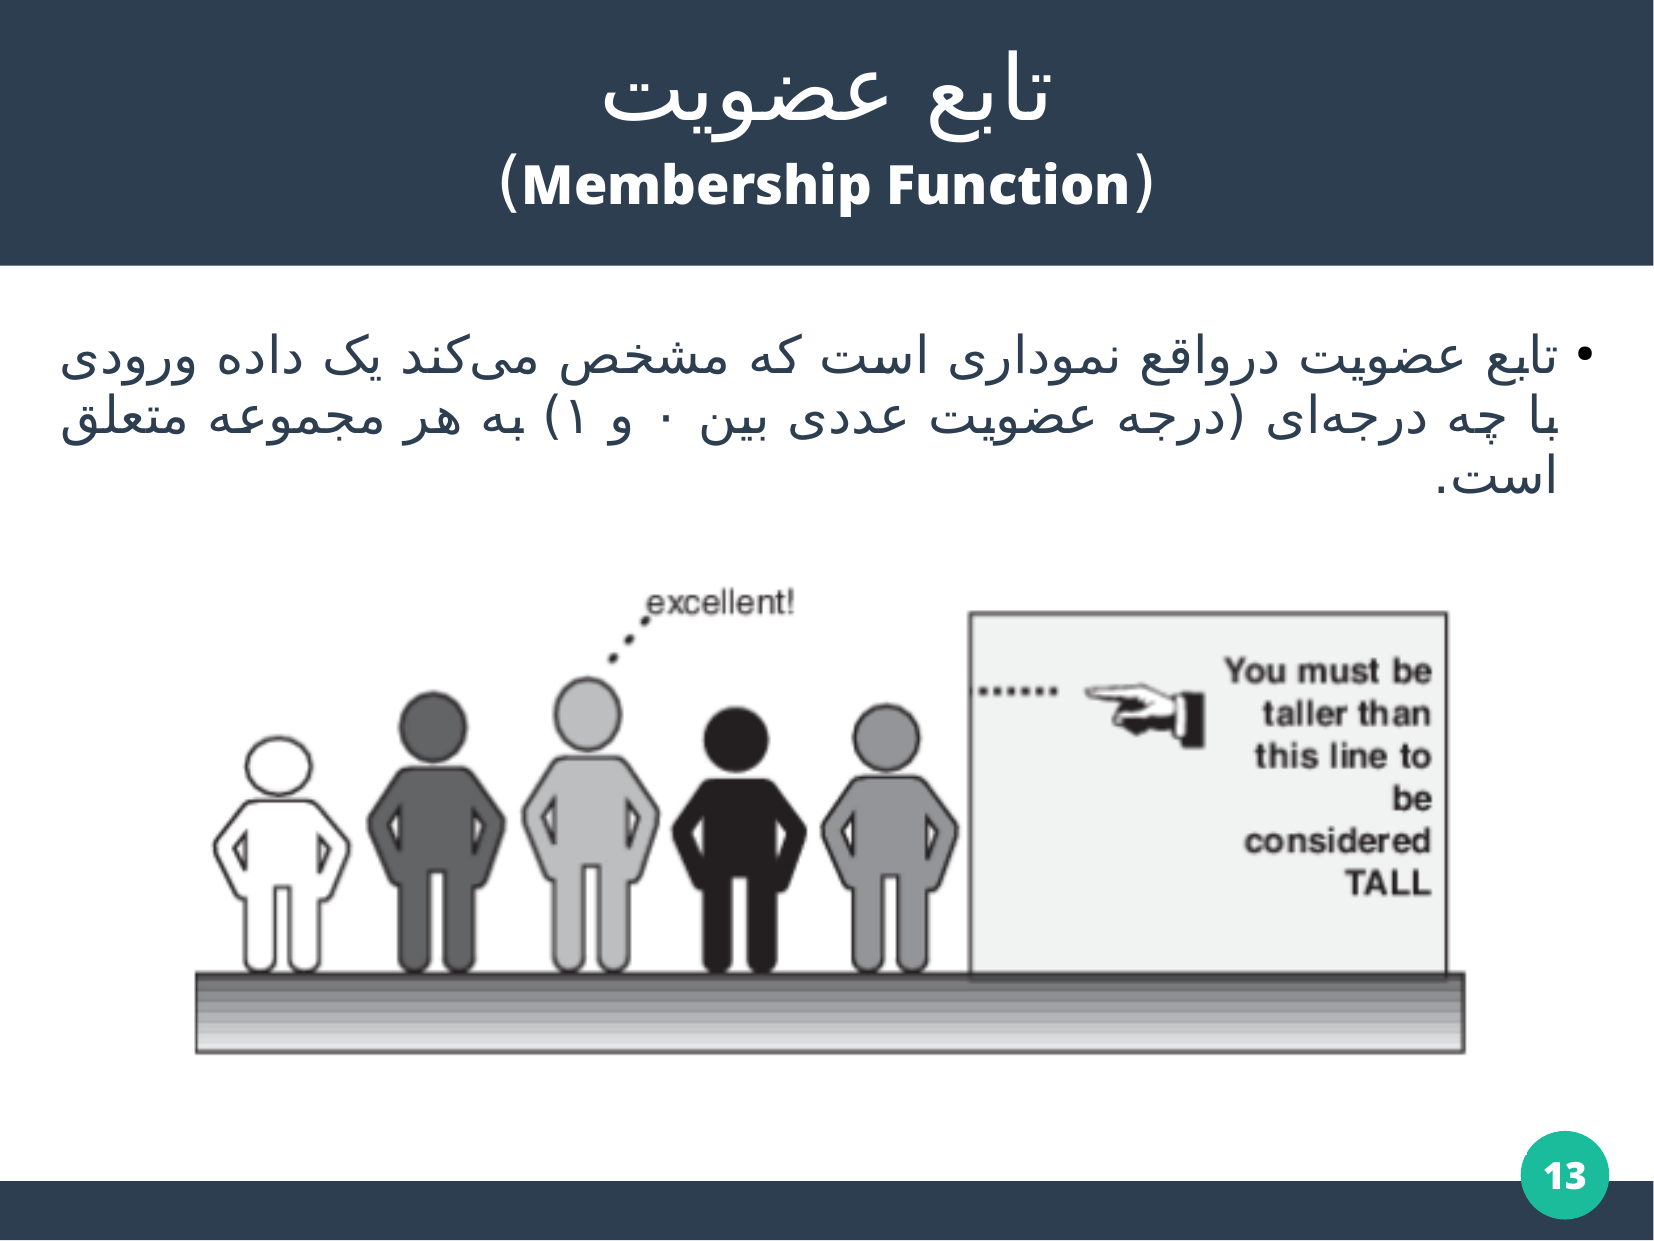

# تابع عضویت (Membership Function)
تابع عضویت درواقع نموداری است که مشخص می‌کند یک داده ورودی با چه درجه‌ای (درجه عضویت عددی بین ۰ و ۱) به هر مجموعه متعلق است.
13